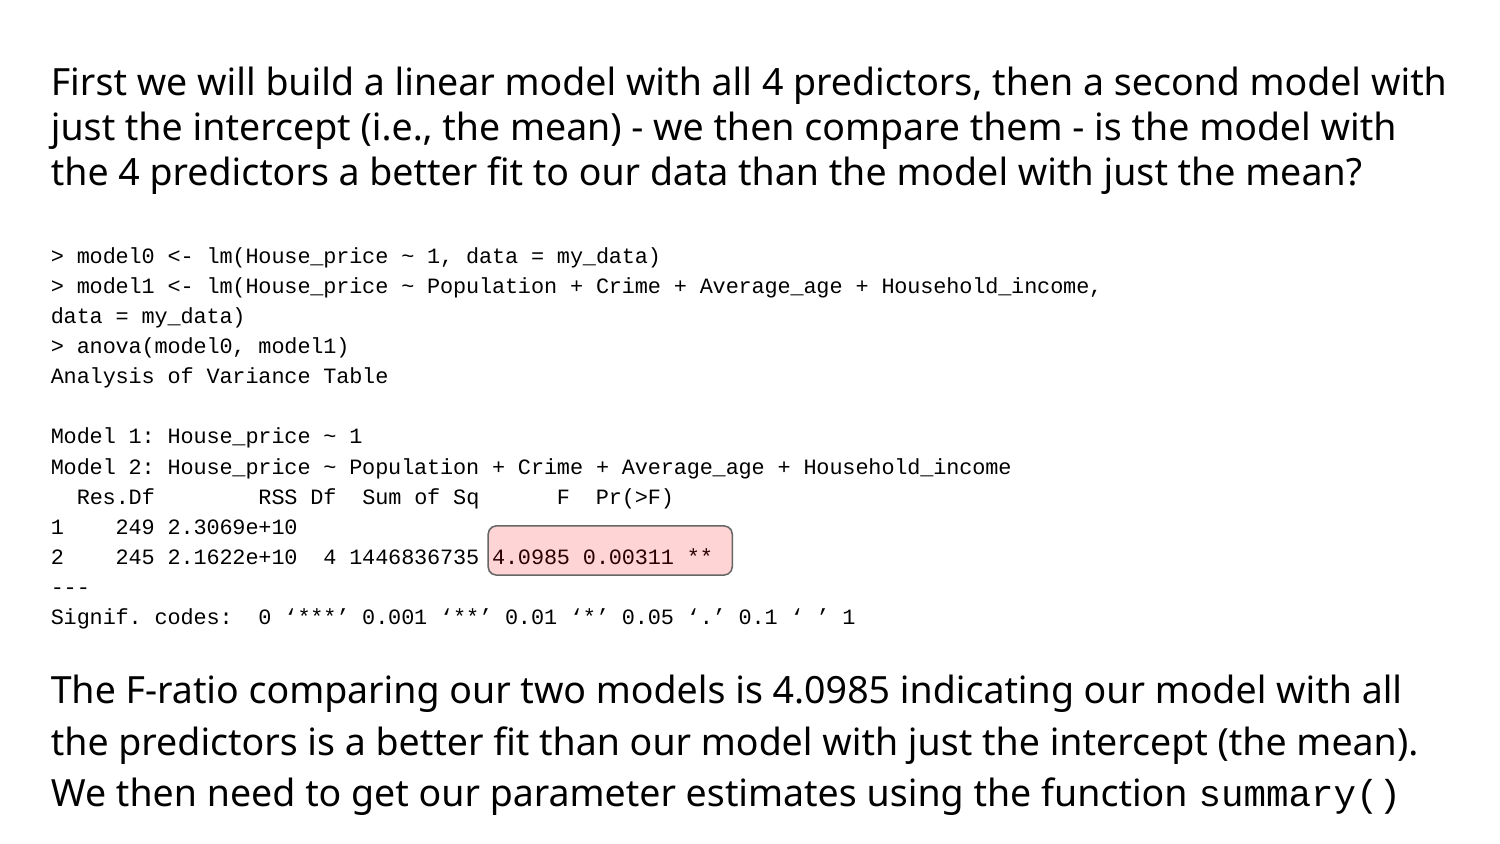

First we will build a linear model with all 4 predictors, then a second model with just the intercept (i.e., the mean) - we then compare them - is the model with the 4 predictors a better fit to our data than the model with just the mean?
> model0 <- lm(House_price ~ 1, data = my_data)
> model1 <- lm(House_price ~ Population + Crime + Average_age + Household_income,
data = my_data)
> anova(model0, model1)
Analysis of Variance Table
Model 1: House_price ~ 1
Model 2: House_price ~ Population + Crime + Average_age + Household_income
 Res.Df RSS Df Sum of Sq F Pr(>F)
1 249 2.3069e+10
2 245 2.1622e+10 4 1446836735 4.0985 0.00311 **
---
Signif. codes: 0 ‘***’ 0.001 ‘**’ 0.01 ‘*’ 0.05 ‘.’ 0.1 ‘ ’ 1
The F-ratio comparing our two models is 4.0985 indicating our model with all the predictors is a better fit than our model with just the intercept (the mean). We then need to get our parameter estimates using the function summary()